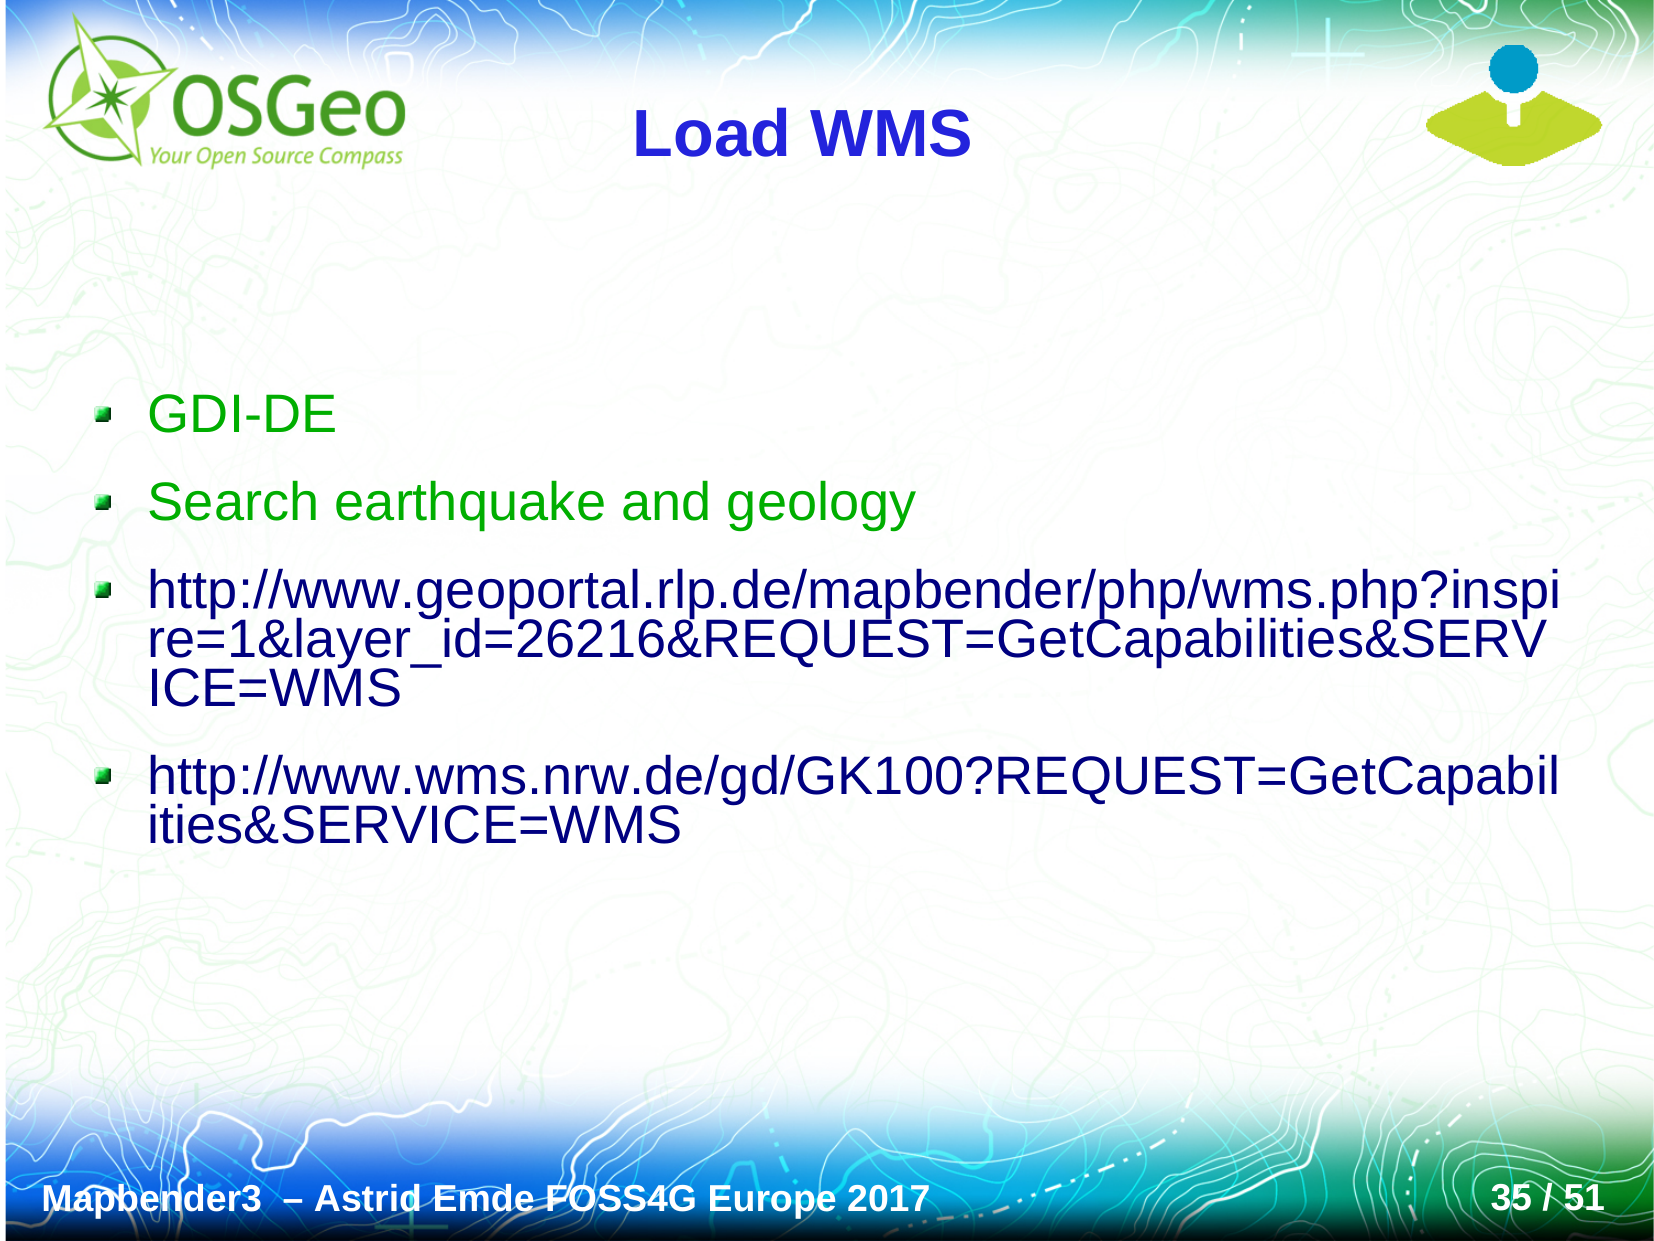

# Load WMS
GDI-DE
Search earthquake and geology
http://www.geoportal.rlp.de/mapbender/php/wms.php?inspire=1&layer_id=26216&REQUEST=GetCapabilities&SERVICE=WMS
http://www.wms.nrw.de/gd/GK100?REQUEST=GetCapabilities&SERVICE=WMS